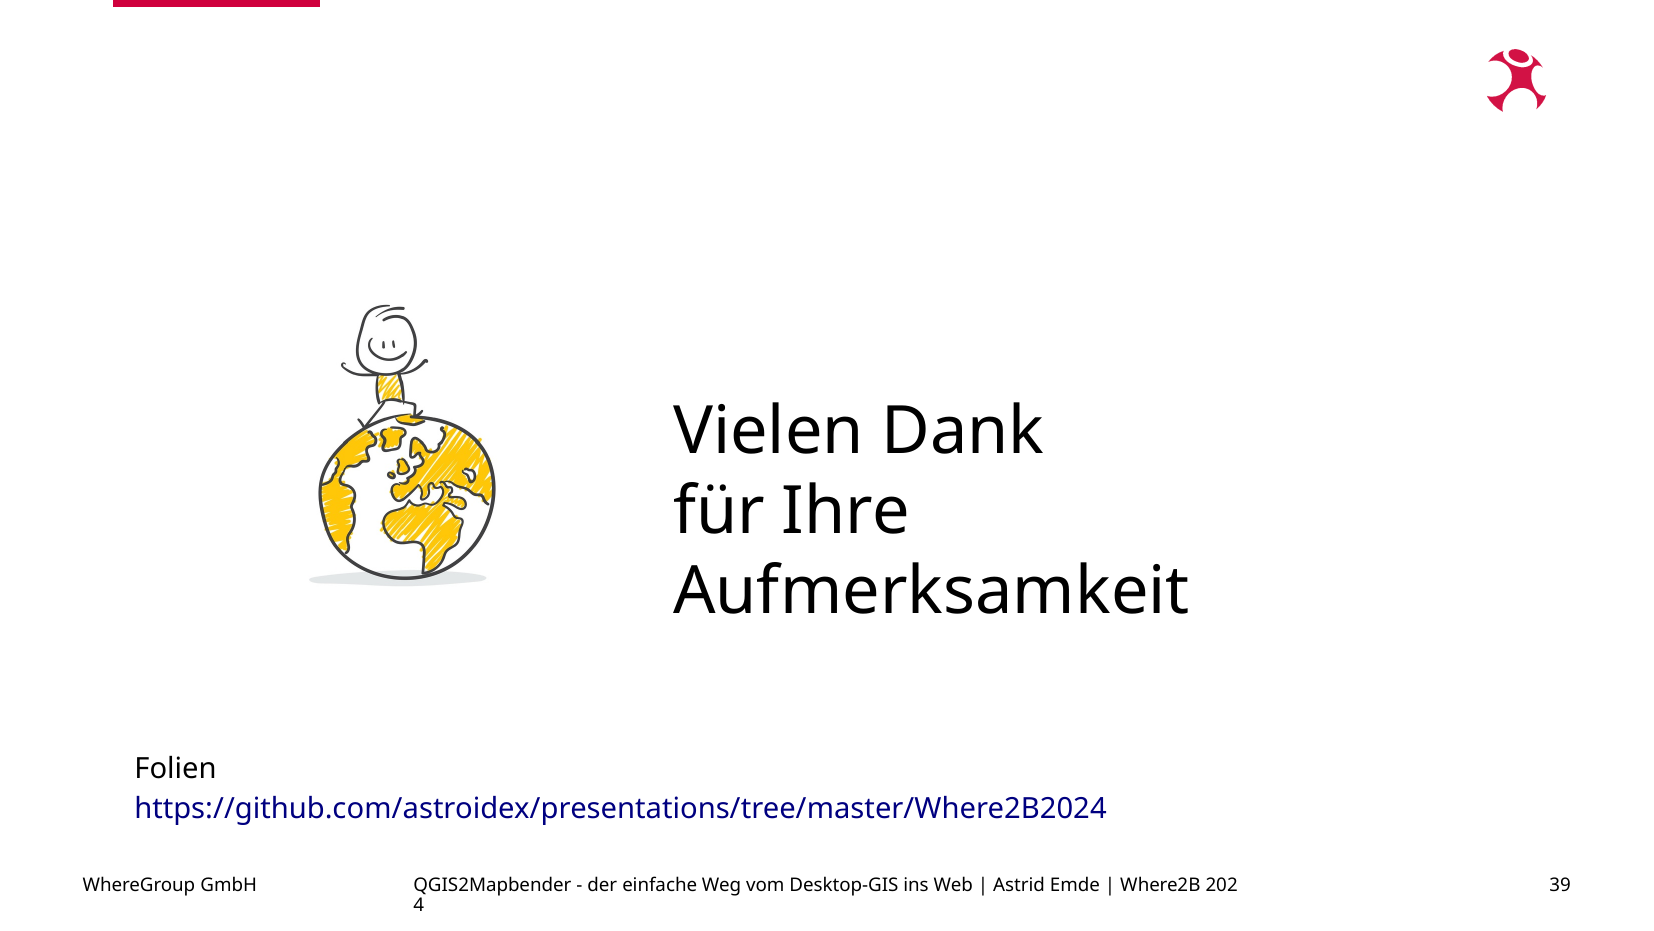

Vielen Dank
für Ihre Aufmerksamkeit
Folien
https://github.com/astroidex/presentations/tree/master/Where2B2024
WhereGroup GmbH
QGIS2Mapbender - der einfache Weg vom Desktop-GIS ins Web | Astrid Emde | Where2B 2024
39